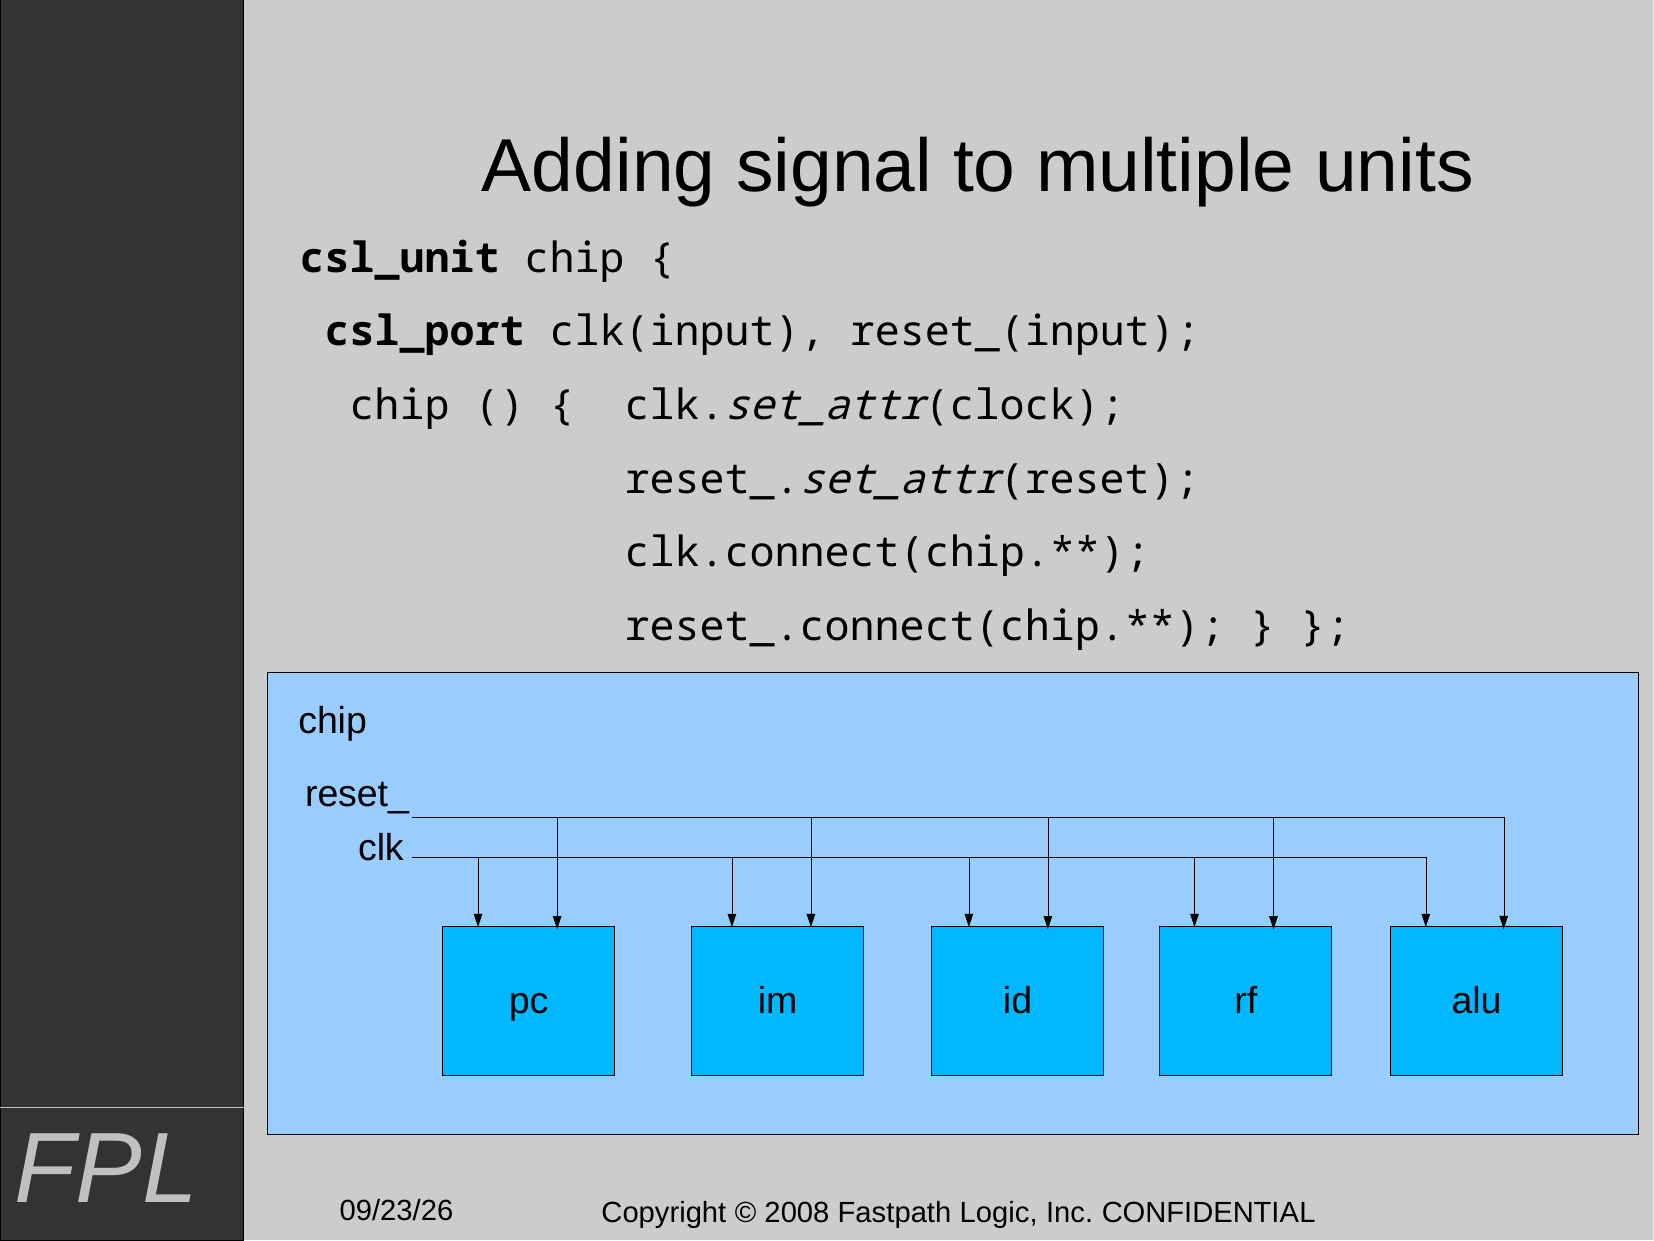

# Adding signal to multiple units
csl_unit chip {
 csl_port clk(input), reset_(input);
 chip () { clk.set_attr(clock);
 reset_.set_attr(reset);
 clk.connect(chip.**);
 reset_.connect(chip.**); } };
chip
reset_
clk
pc
im
id
rf
alu
Copyright Fastpath Logic Inc. @2007